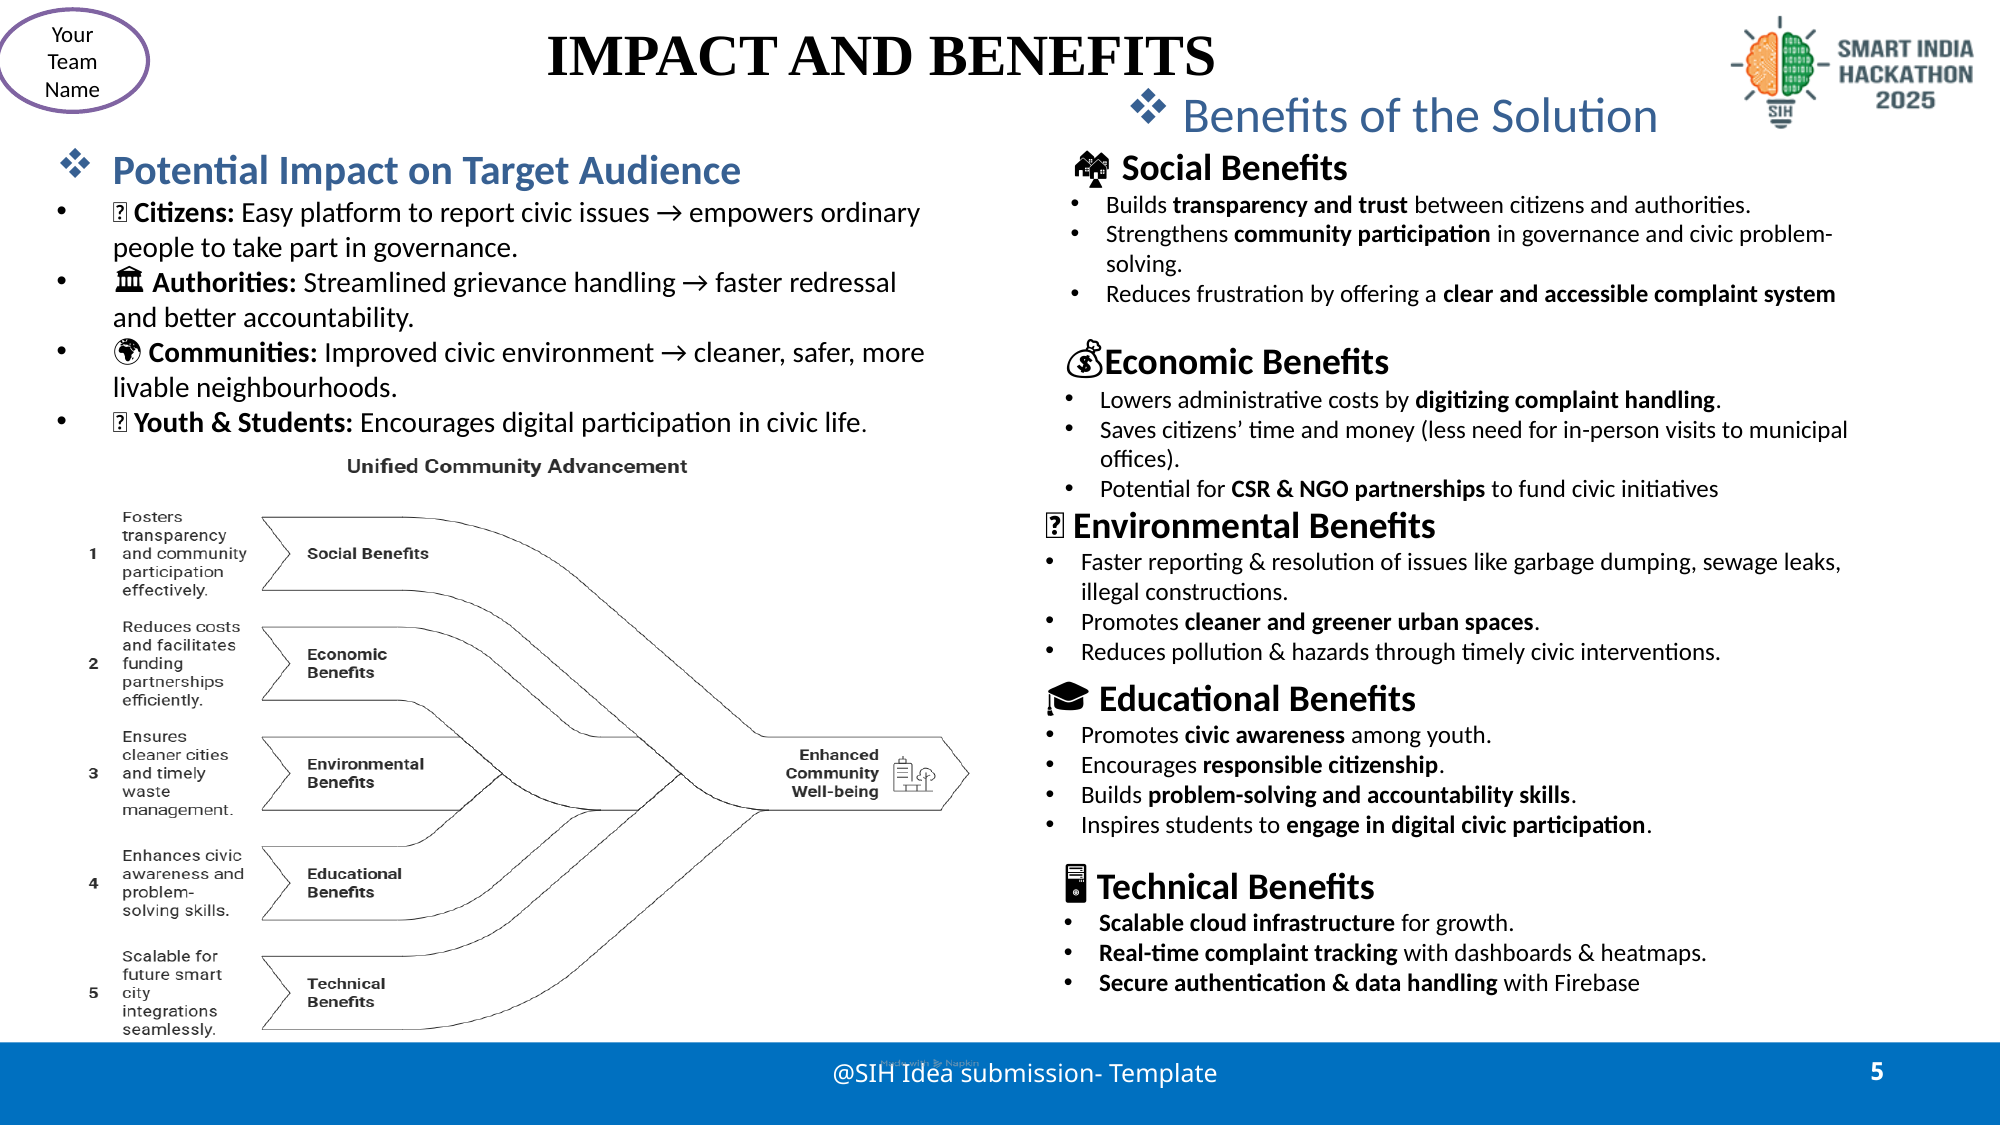

# IMPACT AND BENEFITS
Your Team Name
Benefits of the Solution
Potential Impact on Target Audience
👥 Citizens: Easy platform to report civic issues → empowers ordinary people to take part in governance.
🏛️ Authorities: Streamlined grievance handling → faster redressal and better accountability.
🌍 Communities: Improved civic environment → cleaner, safer, more livable neighbourhoods.
📱 Youth & Students: Encourages digital participation in civic life.
🏘️ Social Benefits
Builds transparency and trust between citizens and authorities.
Strengthens community participation in governance and civic problem-solving.
Reduces frustration by offering a clear and accessible complaint system
💰Economic Benefits
Lowers administrative costs by digitizing complaint handling.
Saves citizens’ time and money (less need for in-person visits to municipal offices).
Potential for CSR & NGO partnerships to fund civic initiatives
🌱 Environmental Benefits
Faster reporting & resolution of issues like garbage dumping, sewage leaks, illegal constructions.
Promotes cleaner and greener urban spaces.
Reduces pollution & hazards through timely civic interventions.
🎓 Educational Benefits
Promotes civic awareness among youth.
Encourages responsible citizenship.
Builds problem-solving and accountability skills.
Inspires students to engage in digital civic participation.
🖥️ Technical Benefits
Scalable cloud infrastructure for growth.
Real-time complaint tracking with dashboards & heatmaps.
Secure authentication & data handling with Firebase
@SIH Idea submission- Template